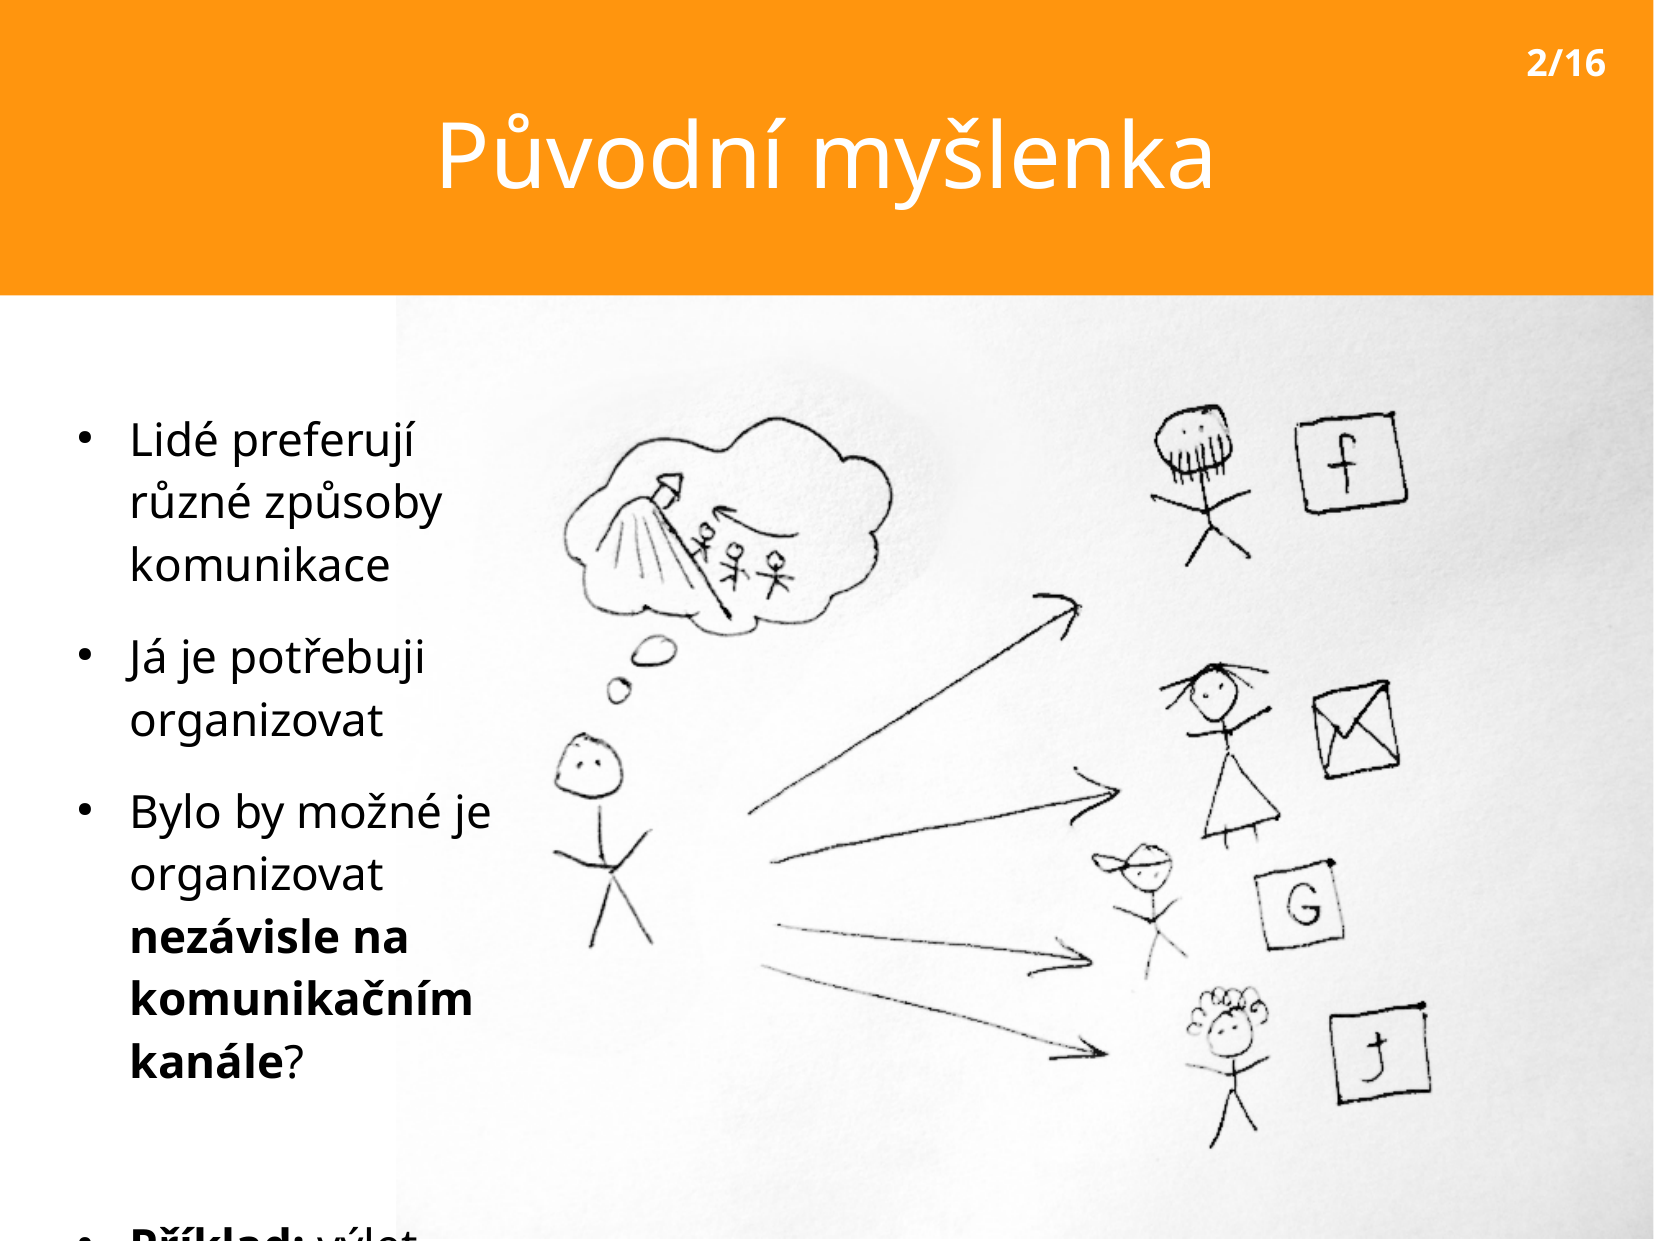

2/16
# Původní myšlenka
Lidé preferují různé způsoby komunikace
Já je potřebuji organizovat
Bylo by možné je organizovat nezávisle na komunikačním kanále?
Příklad: výlet